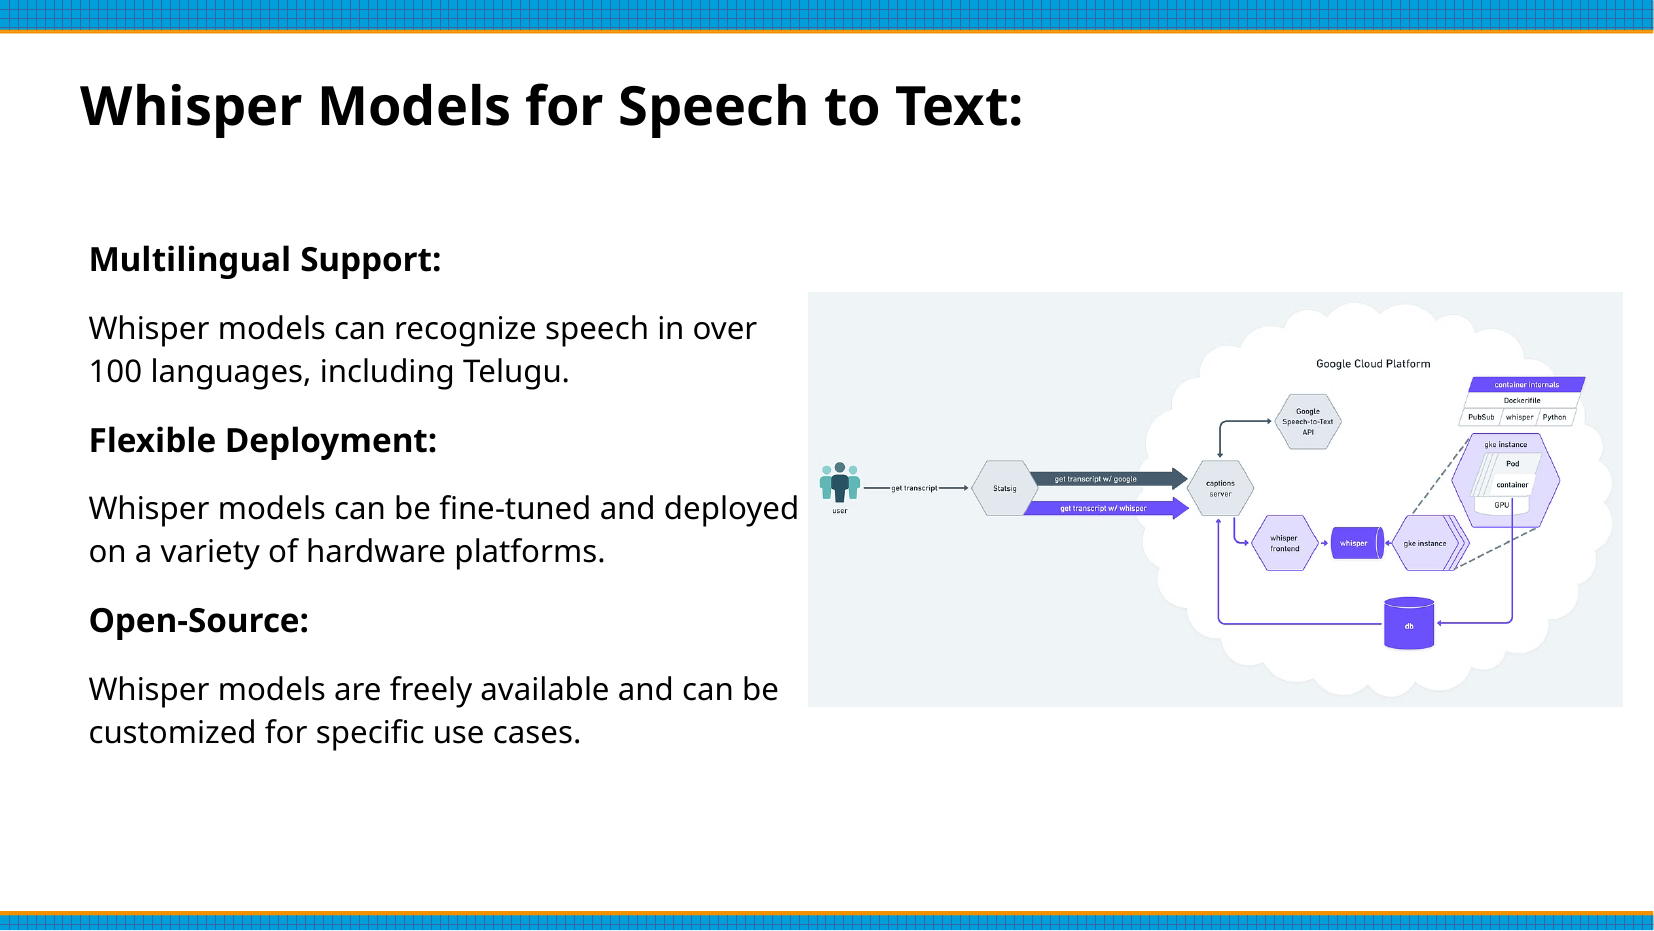

Whisper Models for Speech to Text:
# Multilingual Support:
Whisper models can recognize speech in over 100 languages, including Telugu.
Flexible Deployment:
Whisper models can be fine-tuned and deployed on a variety of hardware platforms.
Open-Source:
Whisper models are freely available and can be customized for specific use cases.